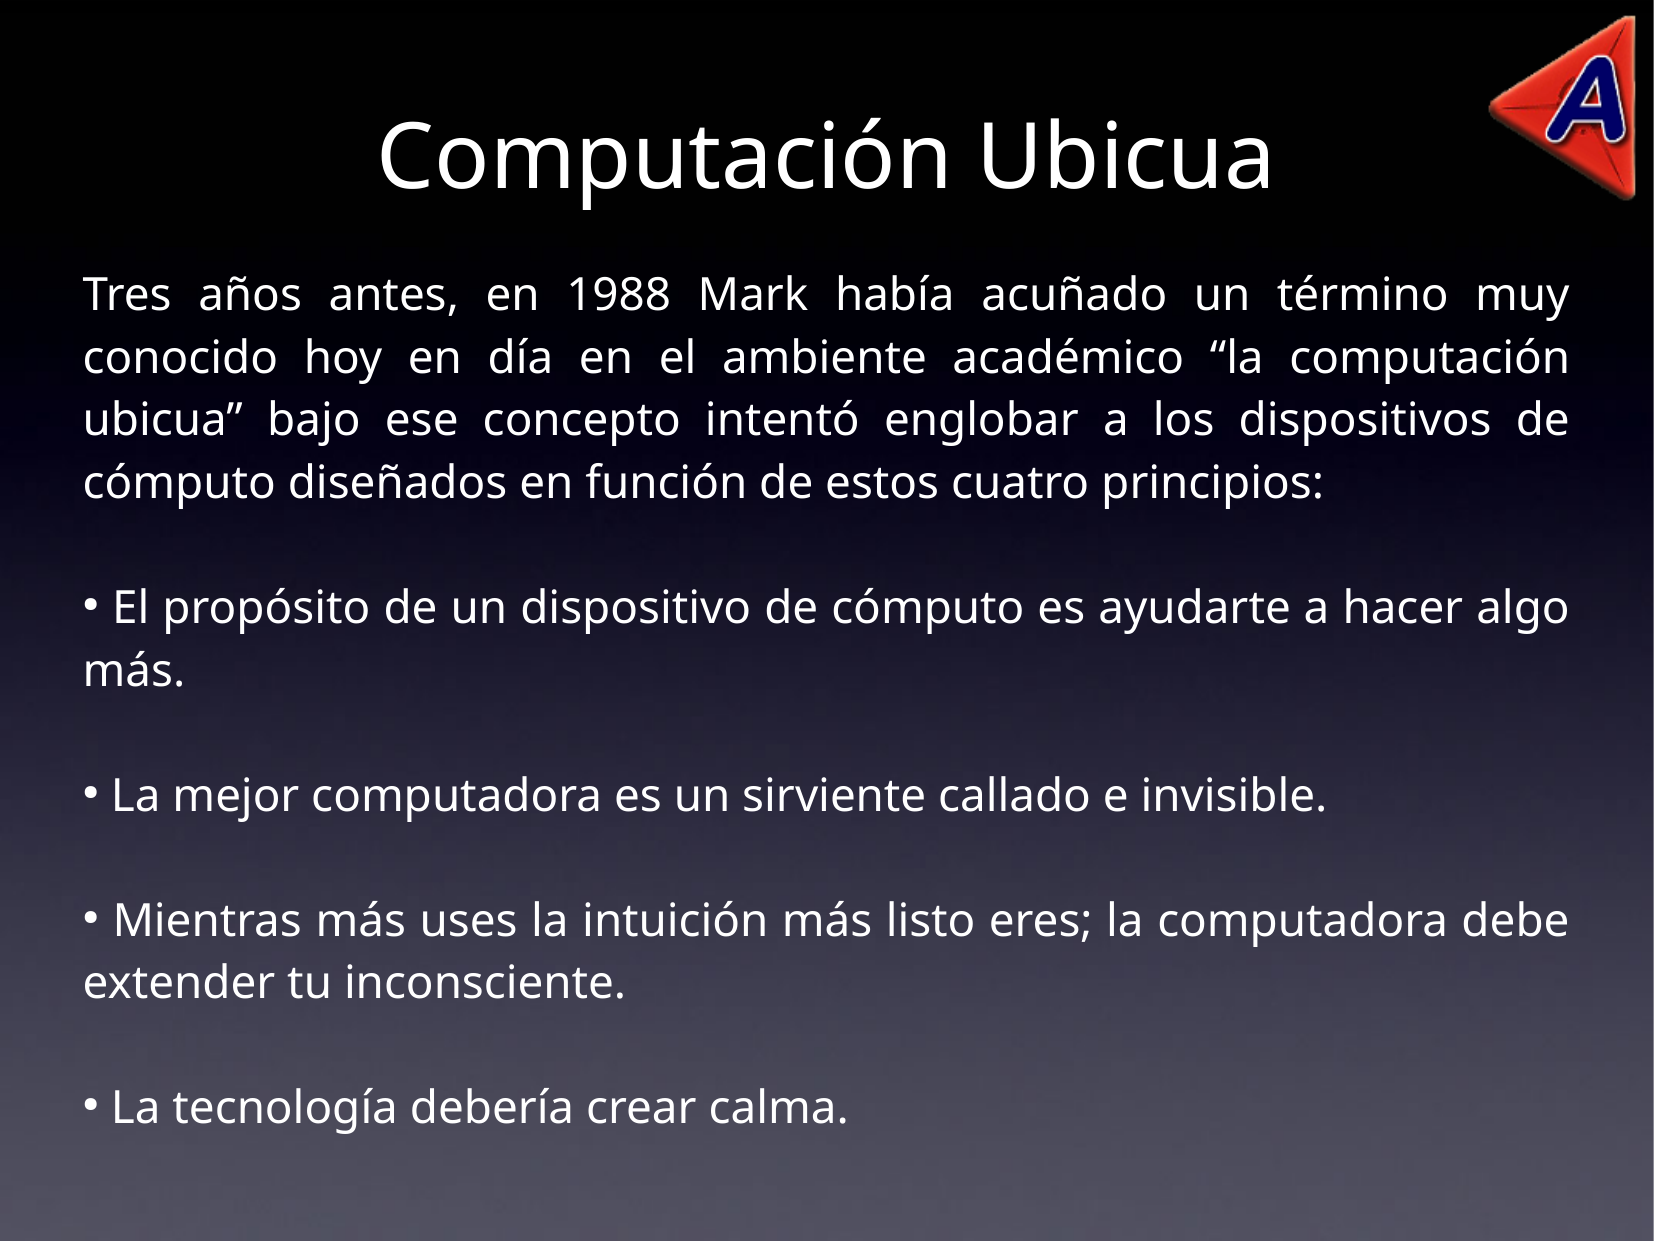

# Computación Ubicua
Tres años antes, en 1988 Mark había acuñado un término muy conocido hoy en día en el ambiente académico “la computación ubicua” bajo ese concepto intentó englobar a los dispositivos de cómputo diseñados en función de estos cuatro principios:
 El propósito de un dispositivo de cómputo es ayudarte a hacer algo más.
 La mejor computadora es un sirviente callado e invisible.
 Mientras más uses la intuición más listo eres; la computadora debe extender tu inconsciente.
 La tecnología debería crear calma.